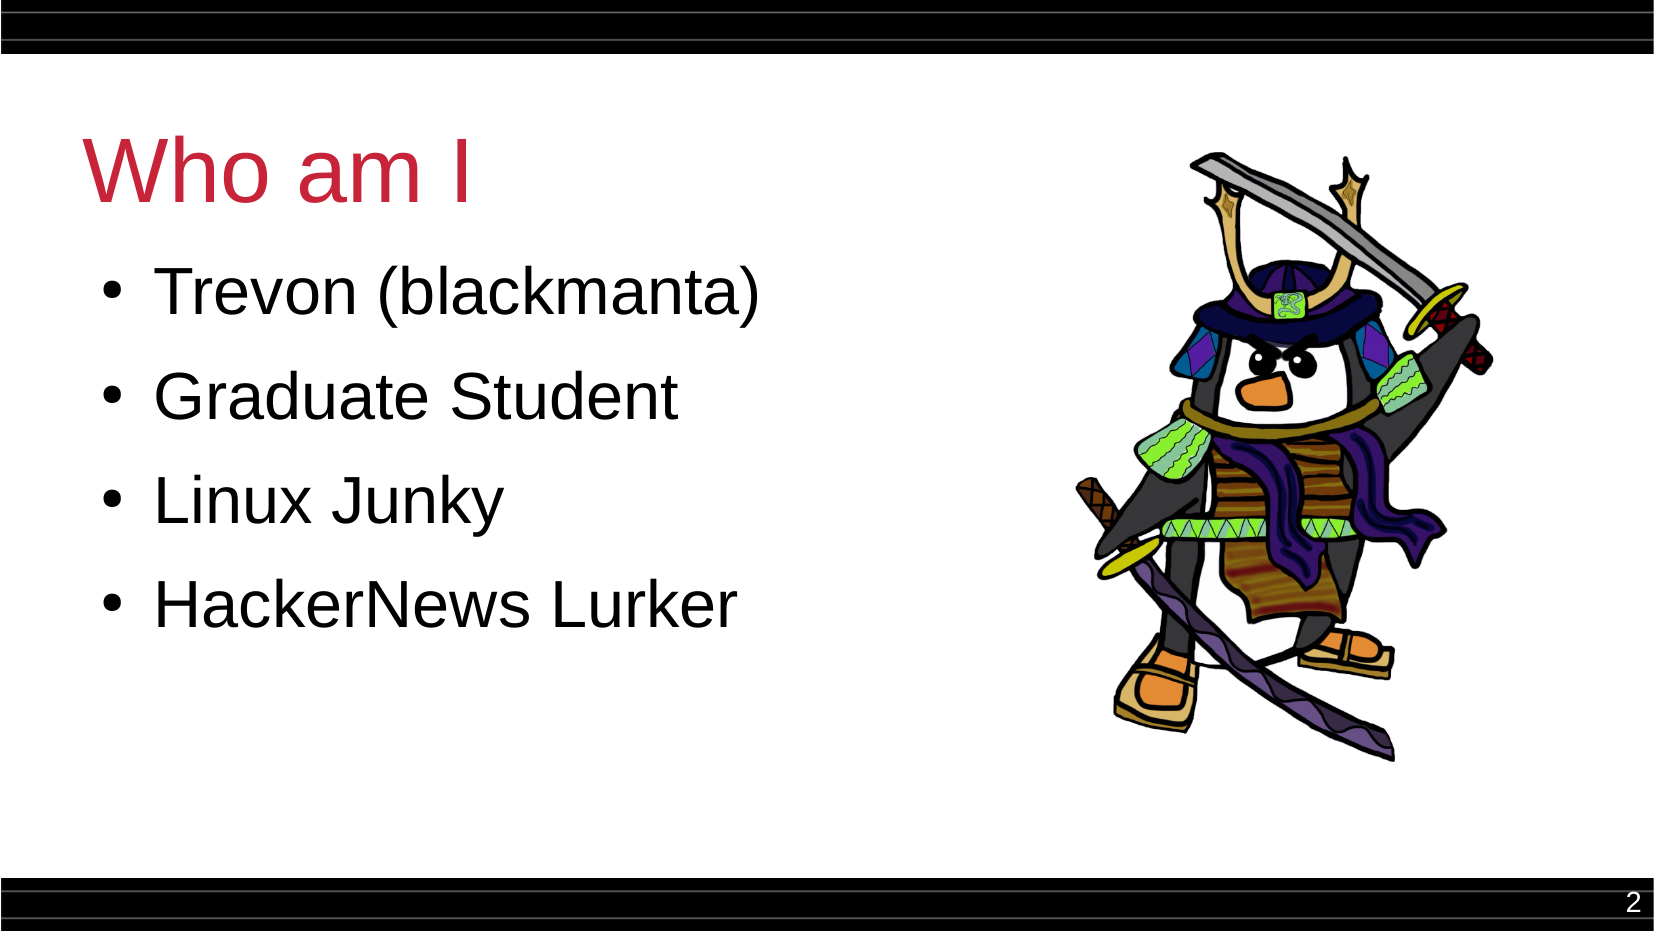

# Who am I
Trevon (blackmanta)
Graduate Student
Linux Junky
HackerNews Lurker